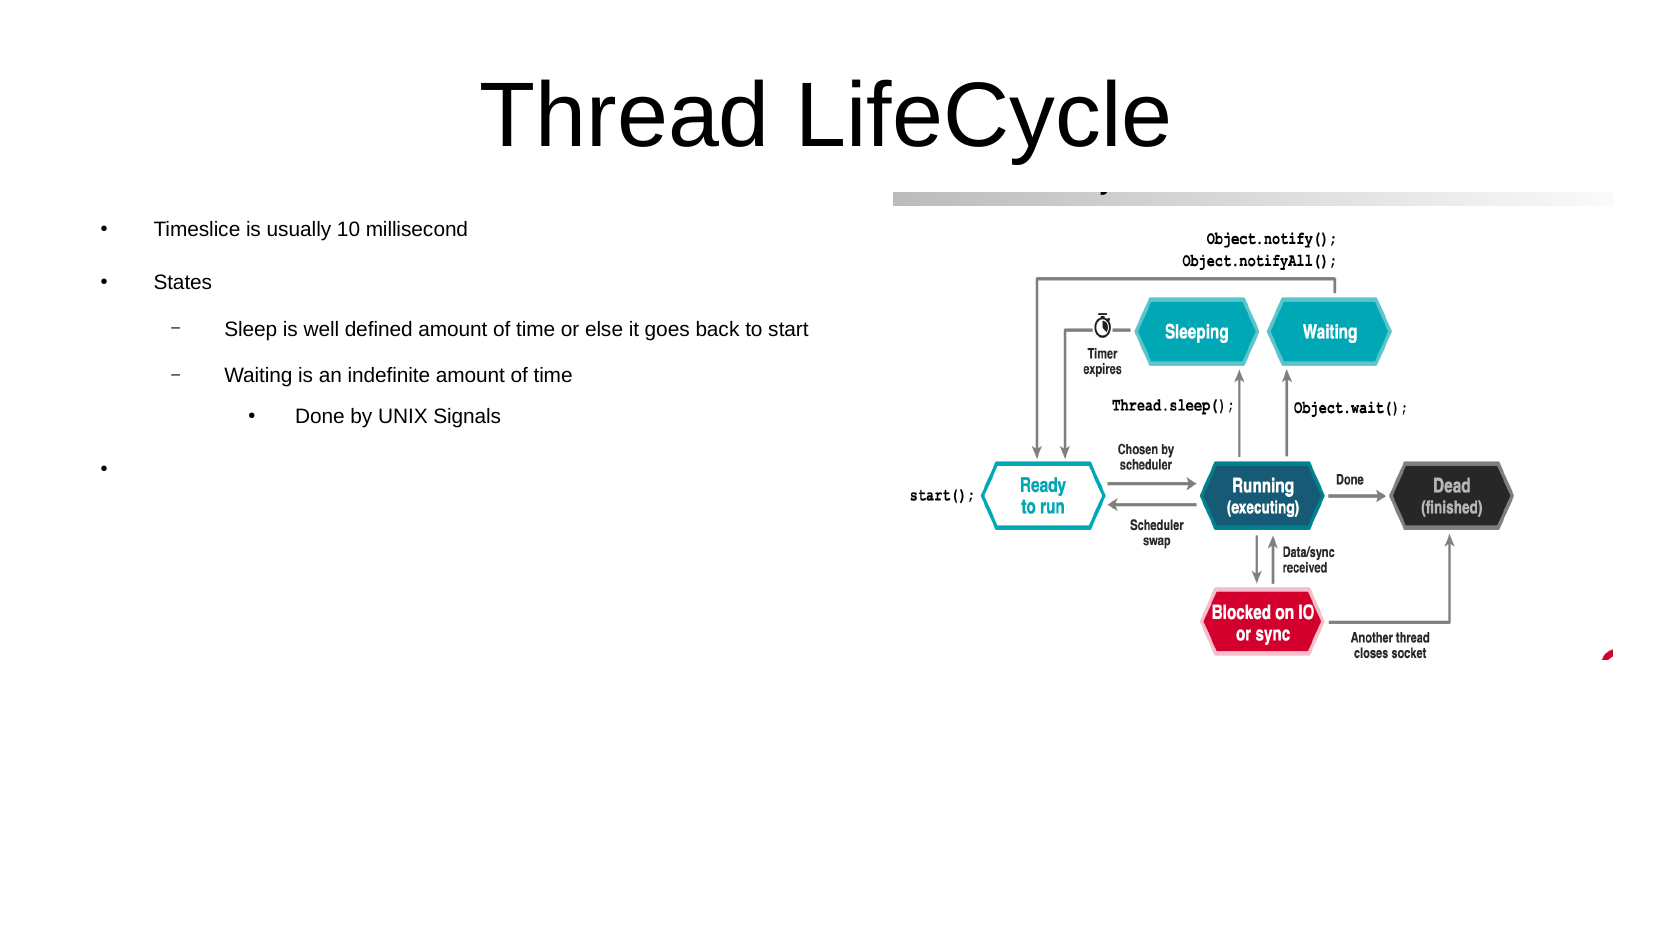

# Thread LifeCycle
Timeslice is usually 10 millisecond
States
Sleep is well defined amount of time or else it goes back to start
Waiting is an indefinite amount of time
Done by UNIX Signals